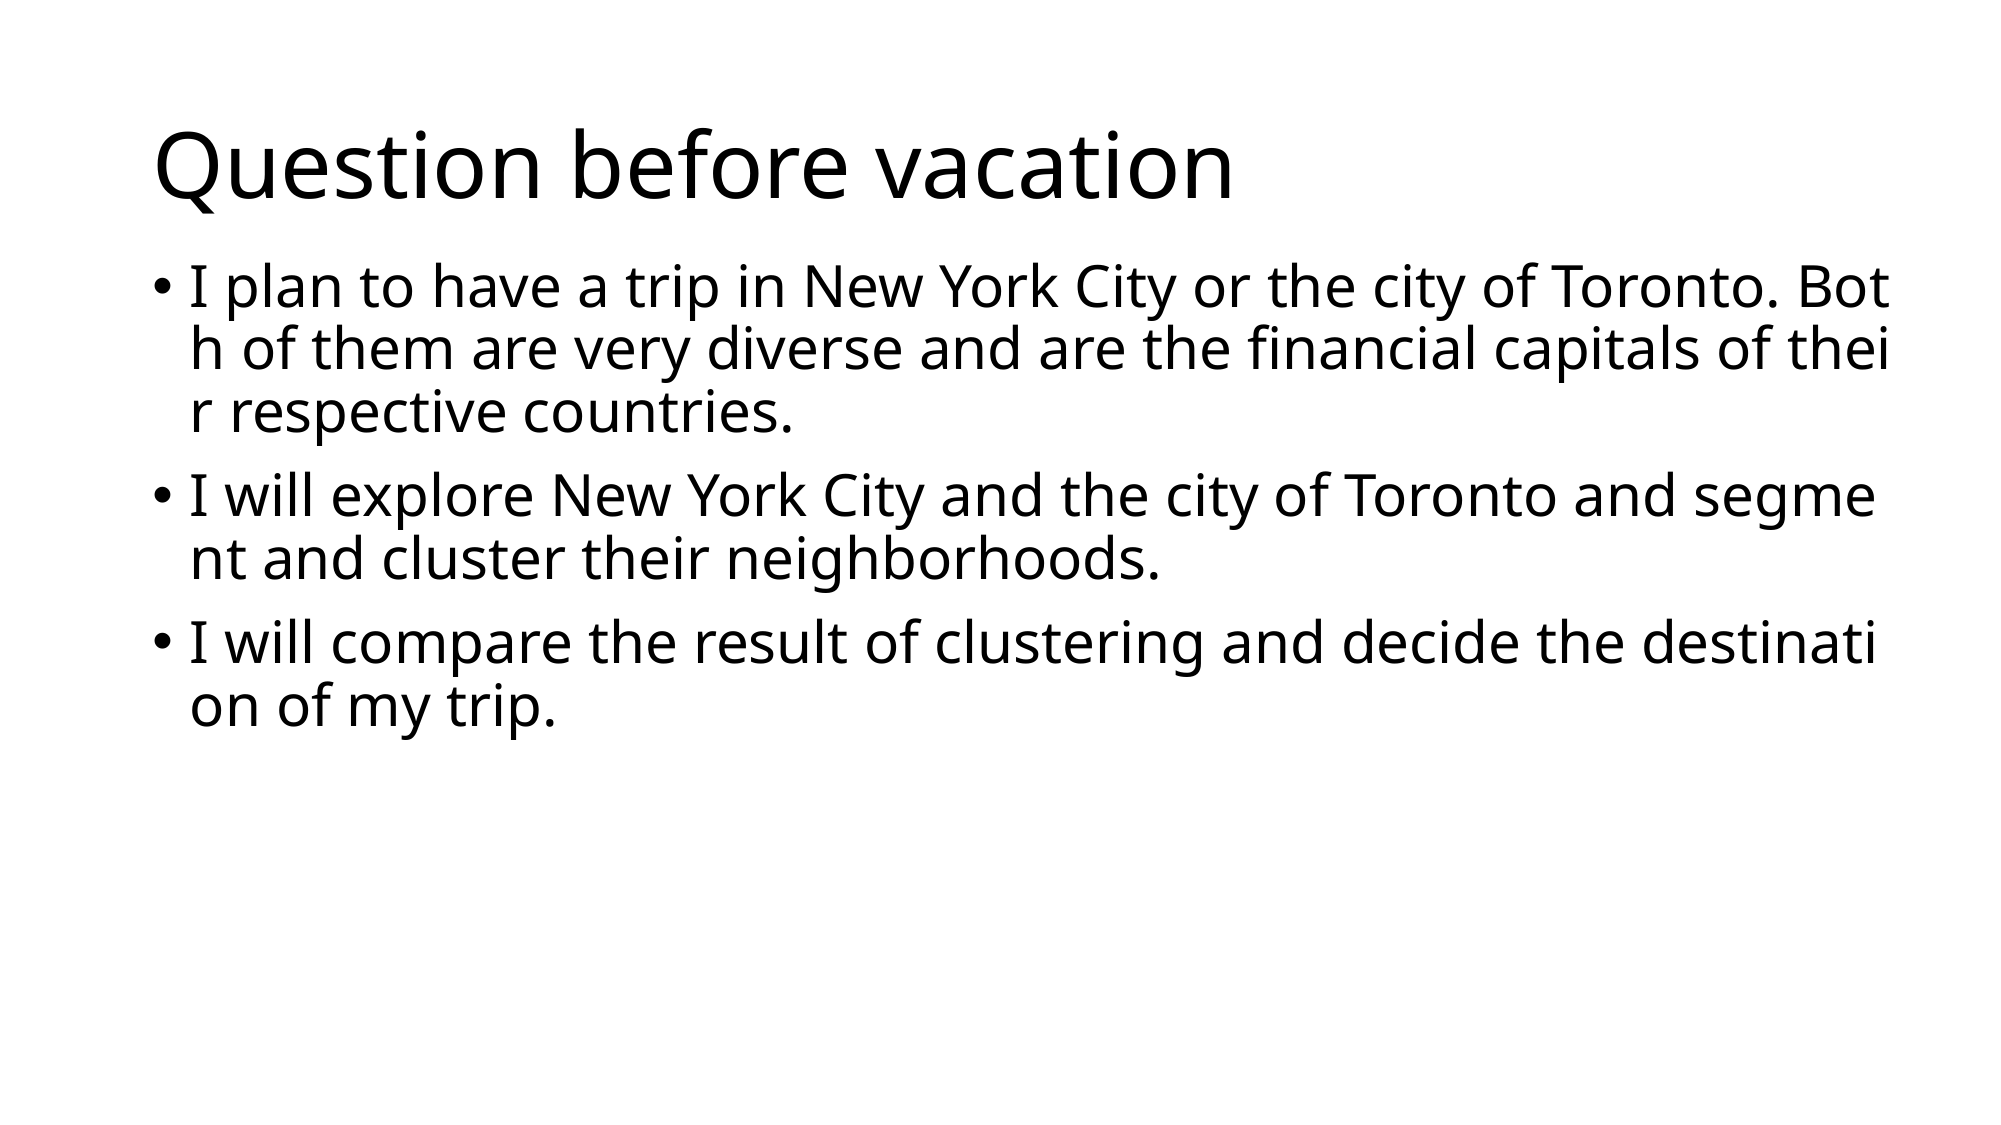

# Question before vacation
I plan to have a trip in New York City or the city of Toronto. Both of them are very diverse and are the financial capitals of their respective countries.
I will explore New York City and the city of Toronto and segment and cluster their neighborhoods.
I will compare the result of clustering and decide the destination of my trip.